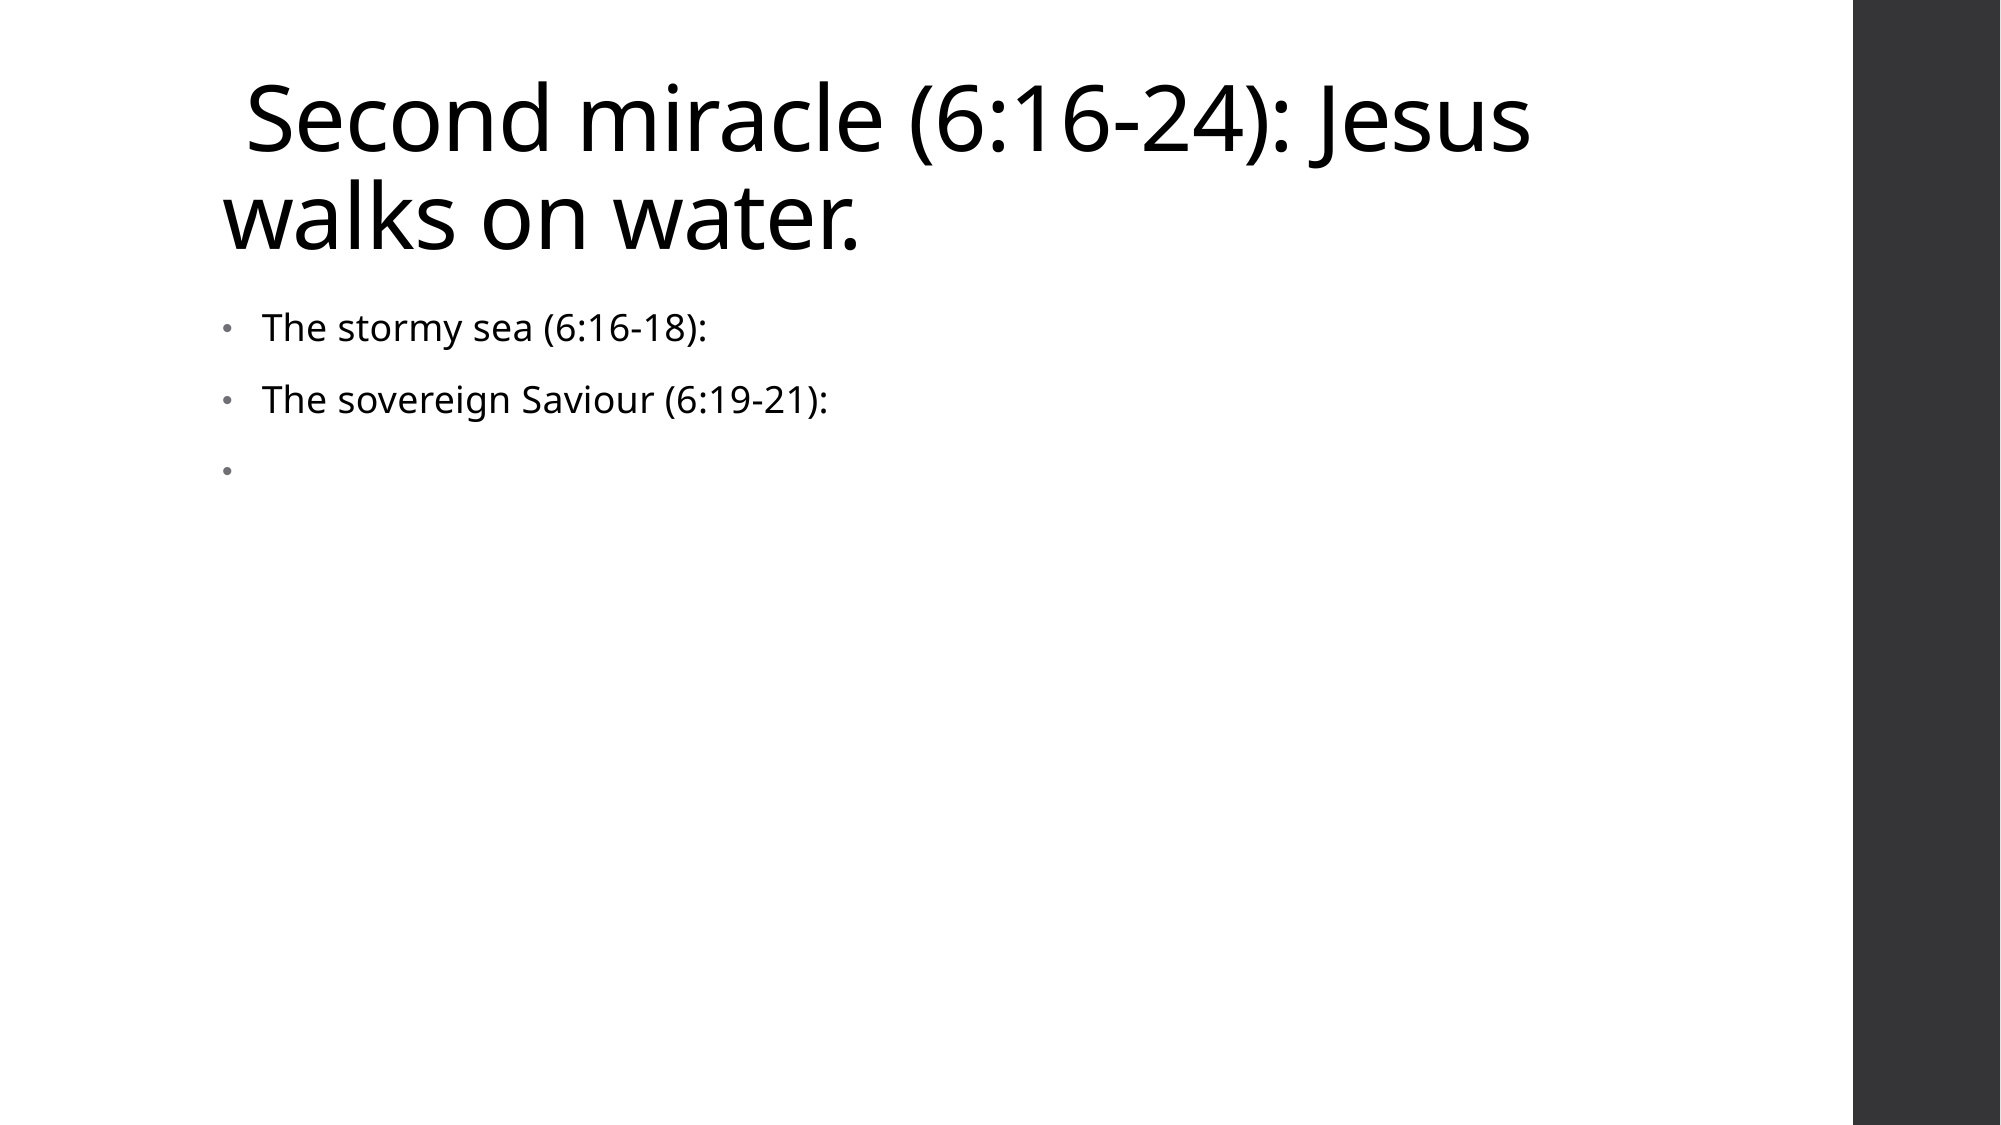

# Second miracle (6:16-24): Jesus walks on water.
 The stormy sea (6:16-18):
 The sovereign Saviour (6:19-21):